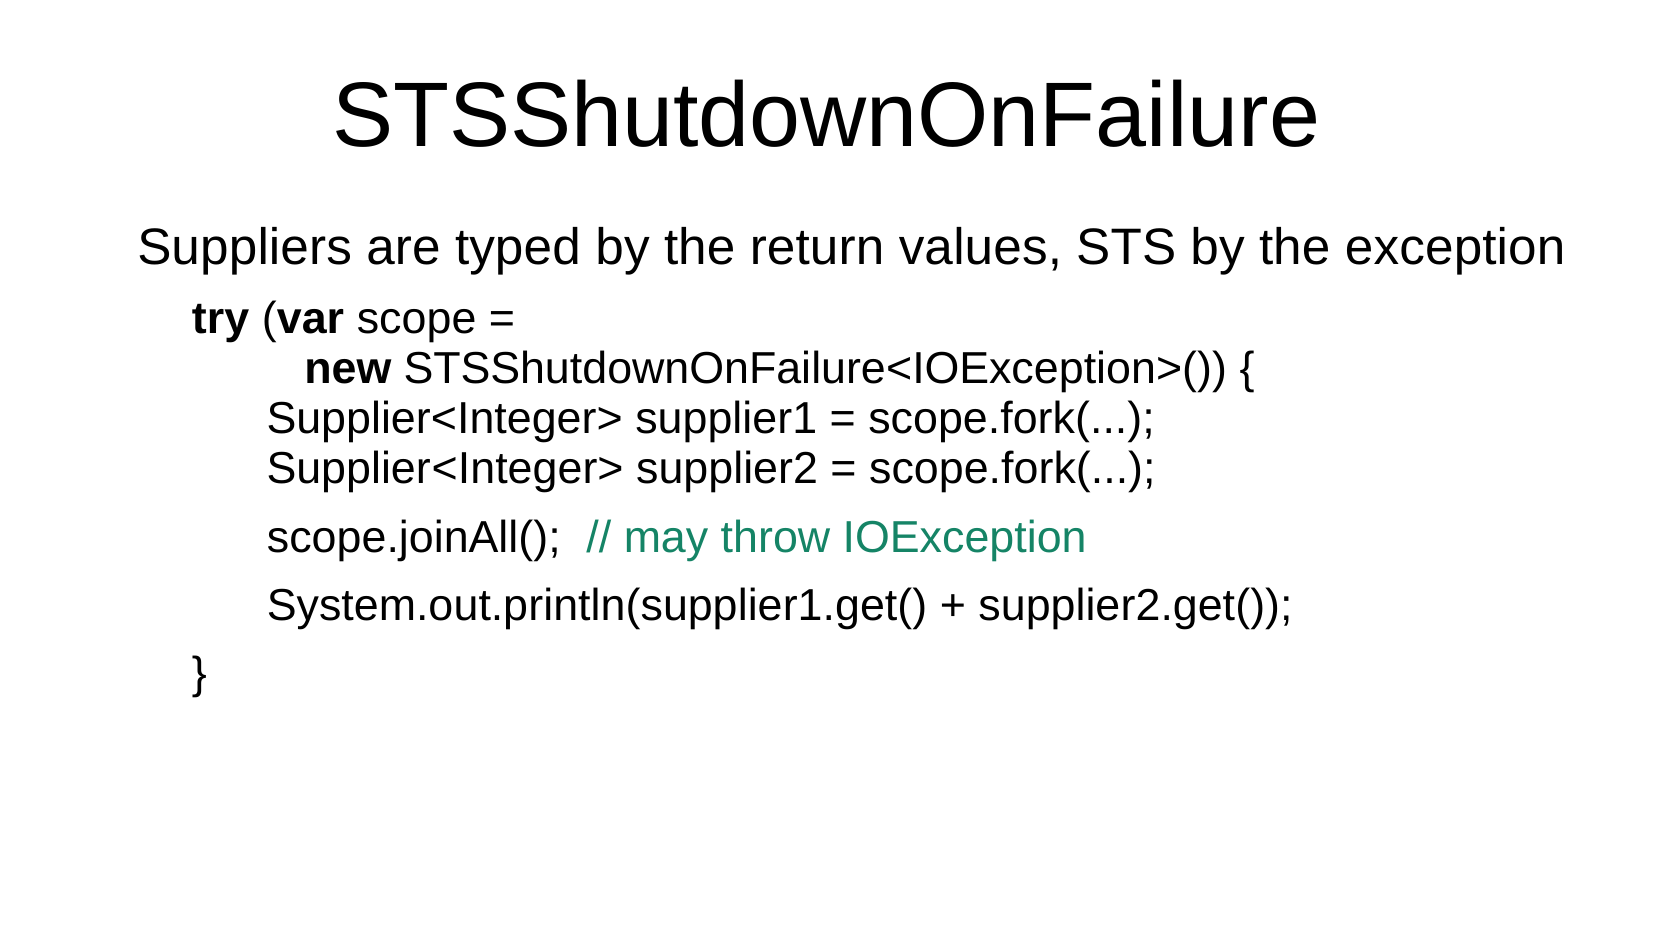

# STSShutdownOnFailure
Suppliers are typed by the return values, STS by the exception
try (var scope =
 new STSShutdownOnFailure<IOException>()) {
 Supplier<Integer> supplier1 = scope.fork(...);
 Supplier<Integer> supplier2 = scope.fork(...);
 scope.joinAll(); // may throw IOException
 System.out.println(supplier1.get() + supplier2.get());
}